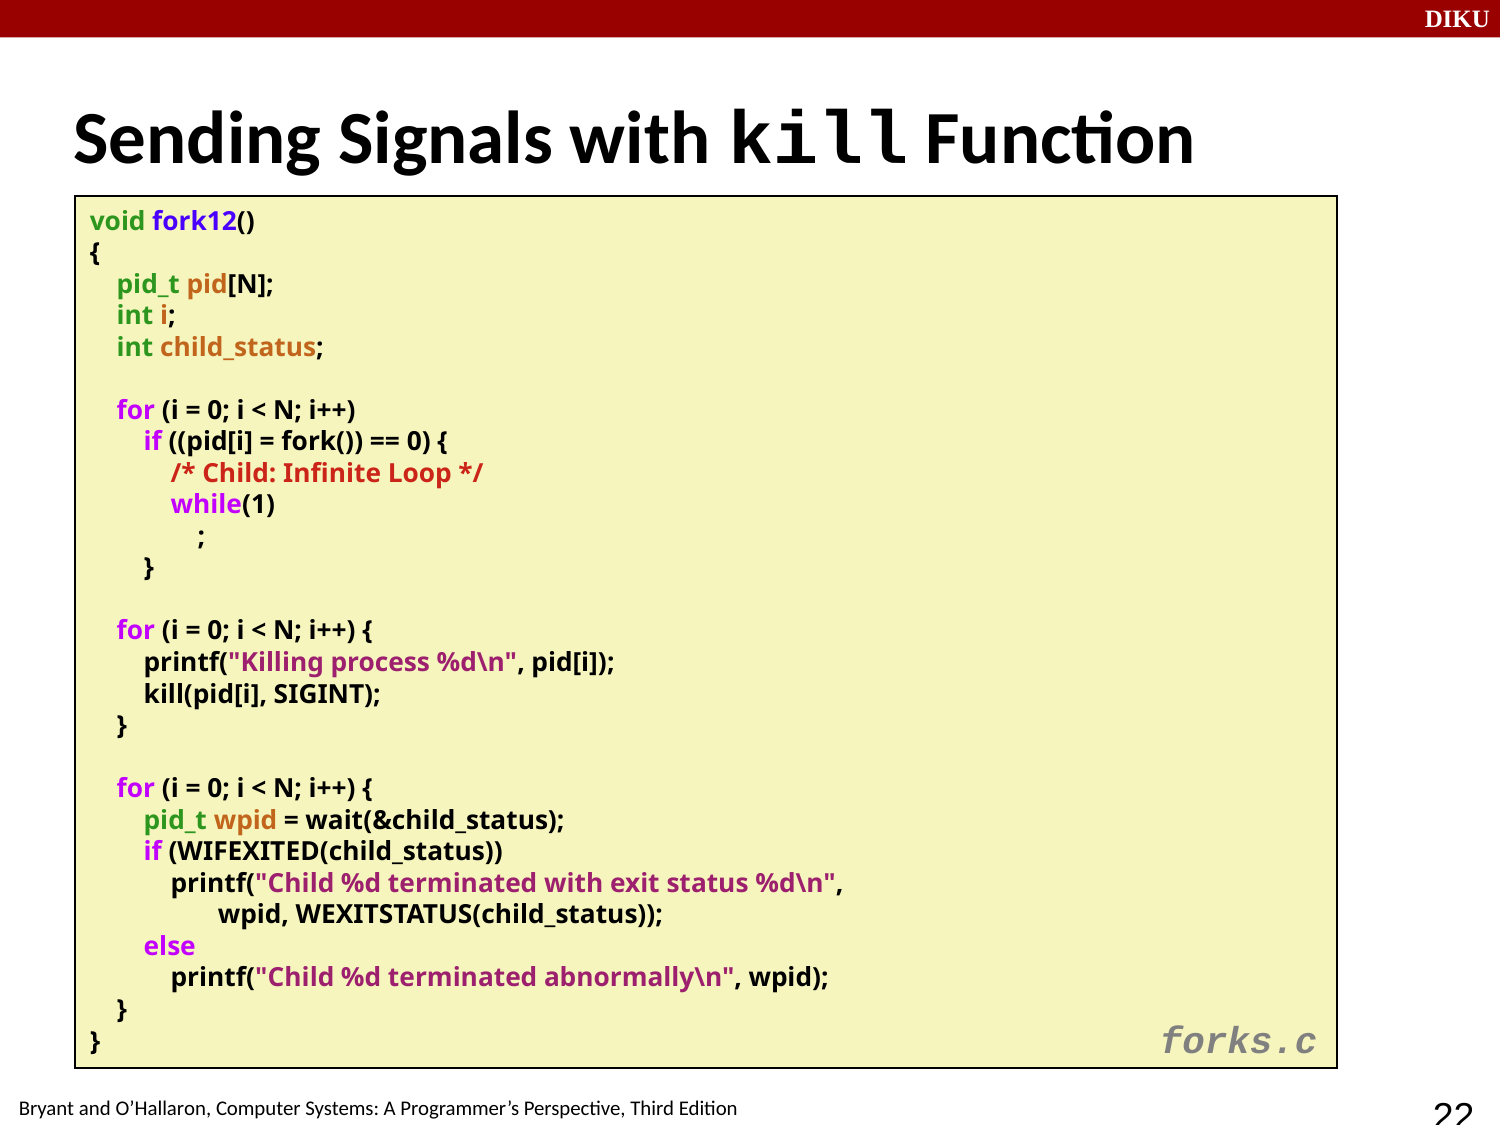

Sending Signals with kill Function
void fork12()
{
 pid_t pid[N];
 int i;
 int child_status;
 for (i = 0; i < N; i++)
 if ((pid[i] = fork()) == 0) {
 /* Child: Infinite Loop */
 while(1)
 ;
 }
 for (i = 0; i < N; i++) {
 printf("Killing process %d\n", pid[i]);
 kill(pid[i], SIGINT);
 }
 for (i = 0; i < N; i++) {
 pid_t wpid = wait(&child_status);
 if (WIFEXITED(child_status))
 printf("Child %d terminated with exit status %d\n",
 wpid, WEXITSTATUS(child_status));
 else
 printf("Child %d terminated abnormally\n", wpid);
 }
}
forks.c